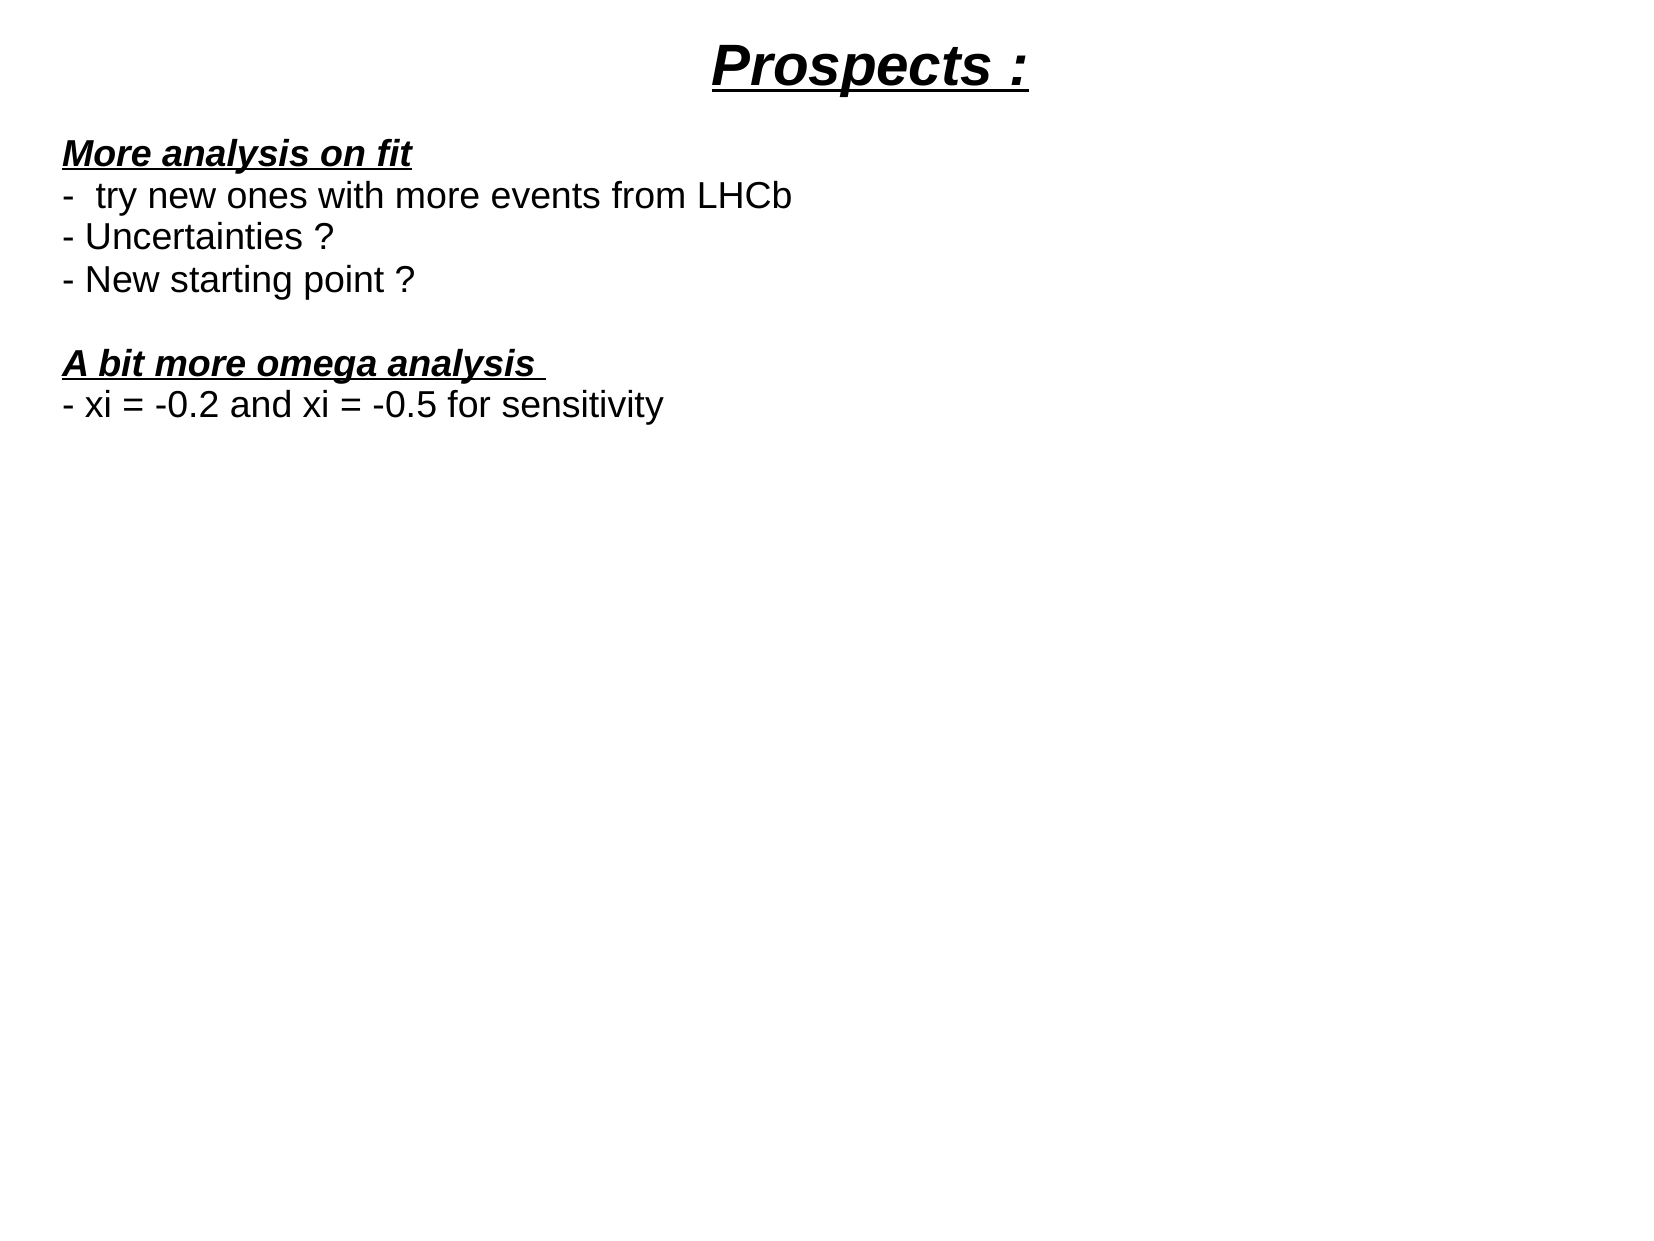

Prospects :
More analysis on fit
- try new ones with more events from LHCb
- Uncertainties ?
- New starting point ?
A bit more omega analysis
- xi = -0.2 and xi = -0.5 for sensitivity